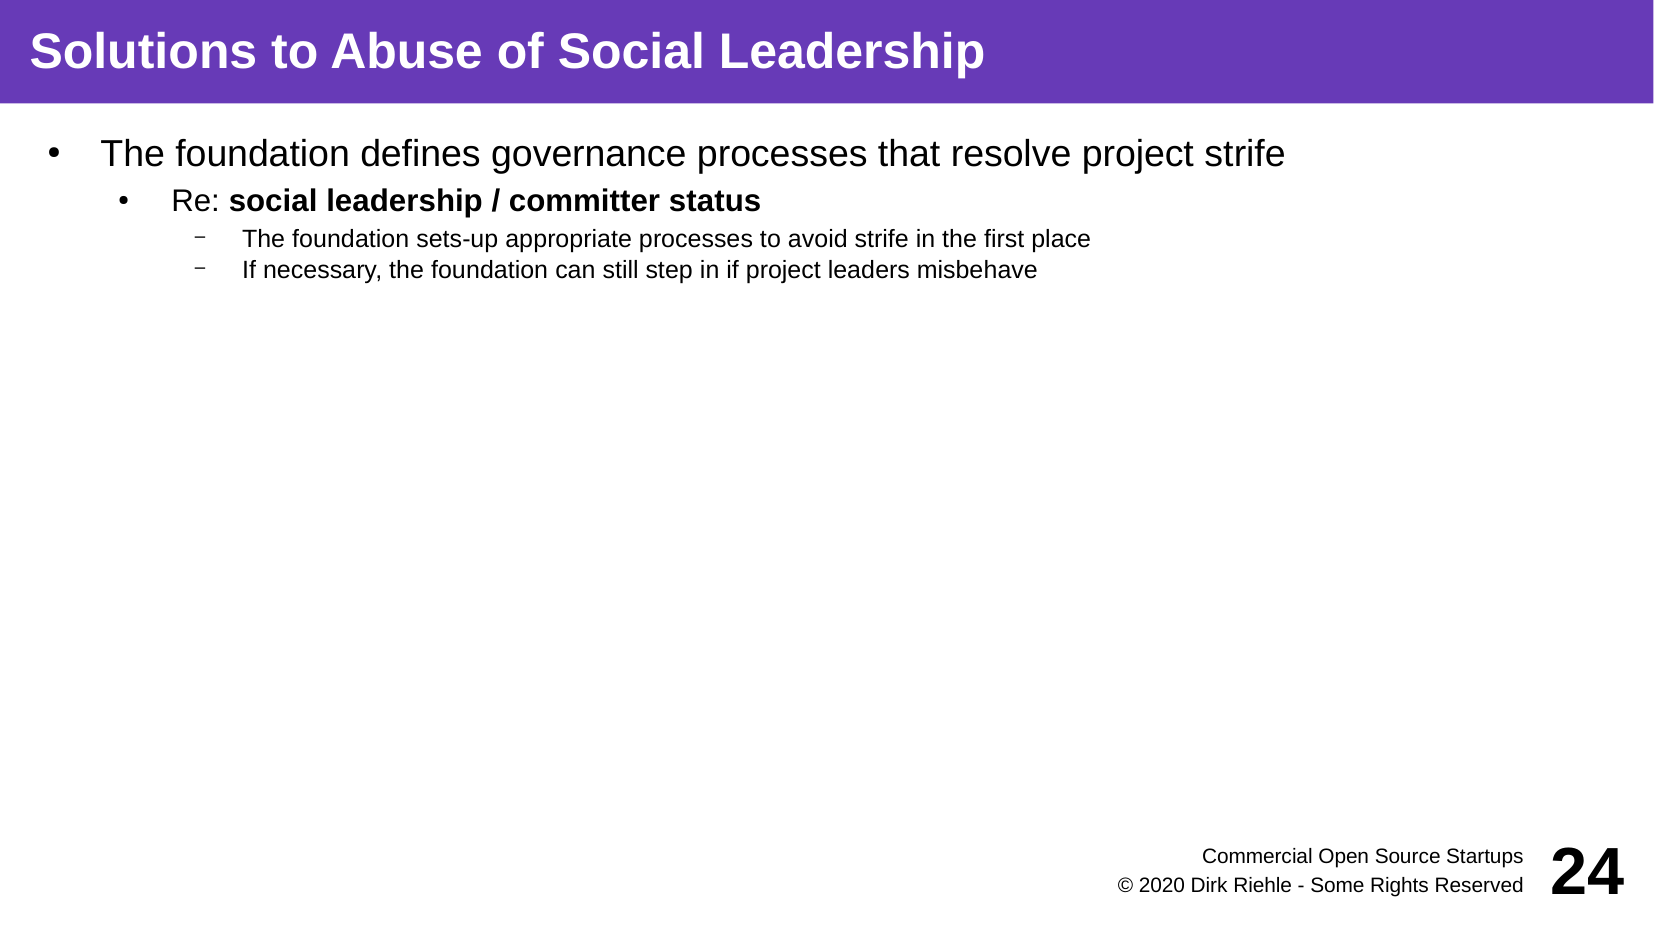

# Solutions to Abuse of Social Leadership
The foundation defines governance processes that resolve project strife
Re: social leadership / committer status
The foundation sets-up appropriate processes to avoid strife in the first place
If necessary, the foundation can still step in if project leaders misbehave
Commercial Open Source Startups
24
© 2020 Dirk Riehle - Some Rights Reserved